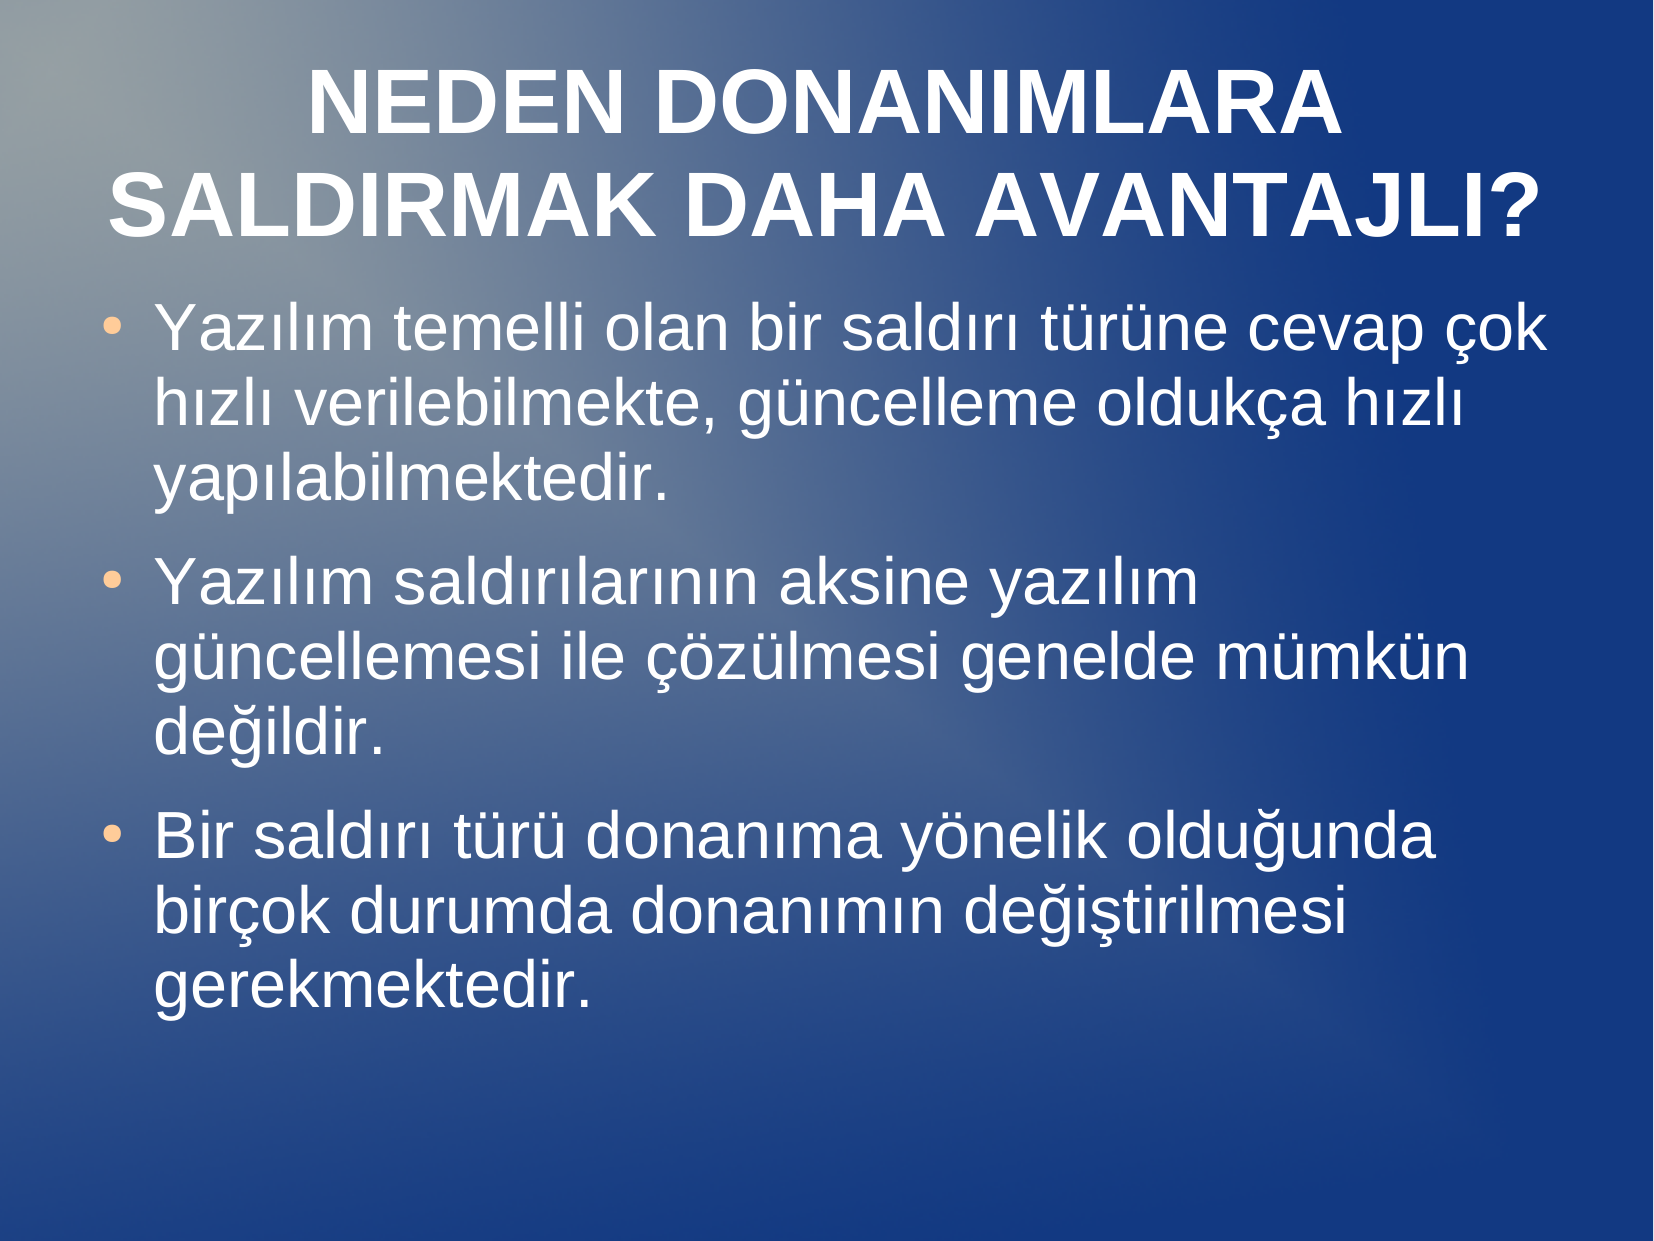

# NEDEN DONANIMLARA SALDIRMAK DAHA AVANTAJLI?
Yazılım temelli olan bir saldırı türüne cevap çok hızlı verilebilmekte, güncelleme oldukça hızlı yapılabilmektedir.
Yazılım saldırılarının aksine yazılım güncellemesi ile çözülmesi genelde mümkün değildir.
Bir saldırı türü donanıma yönelik olduğunda birçok durumda donanımın değiştirilmesi gerekmektedir.